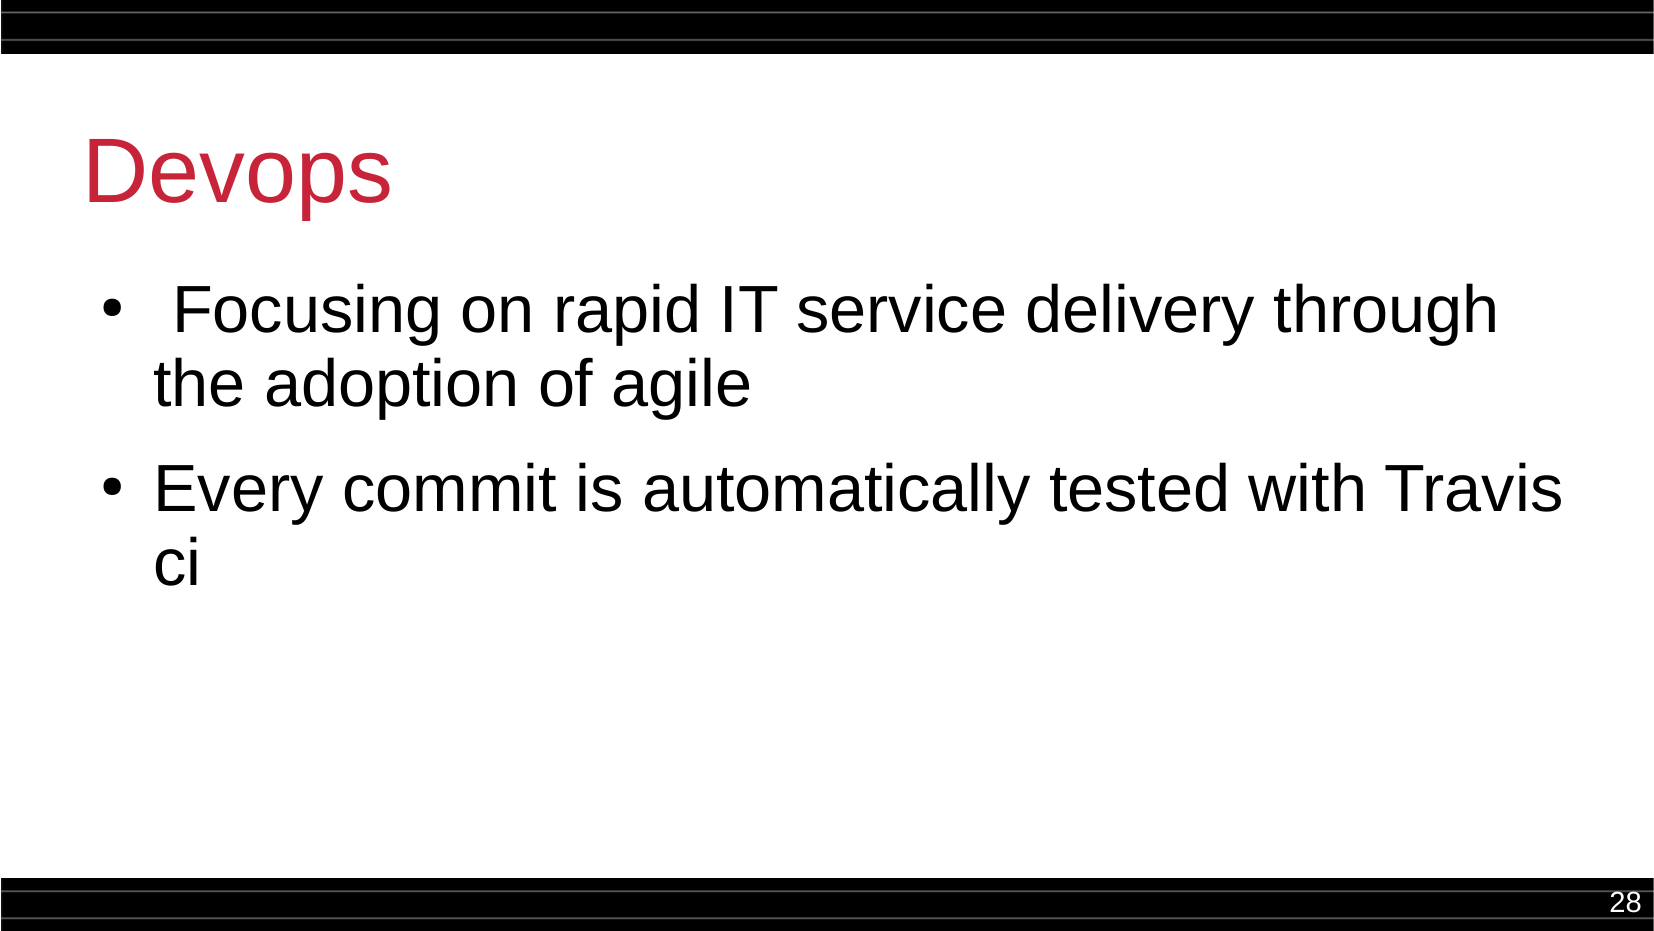

# Devops
 Focusing on rapid IT service delivery through the adoption of agile
Every commit is automatically tested with Travis ci